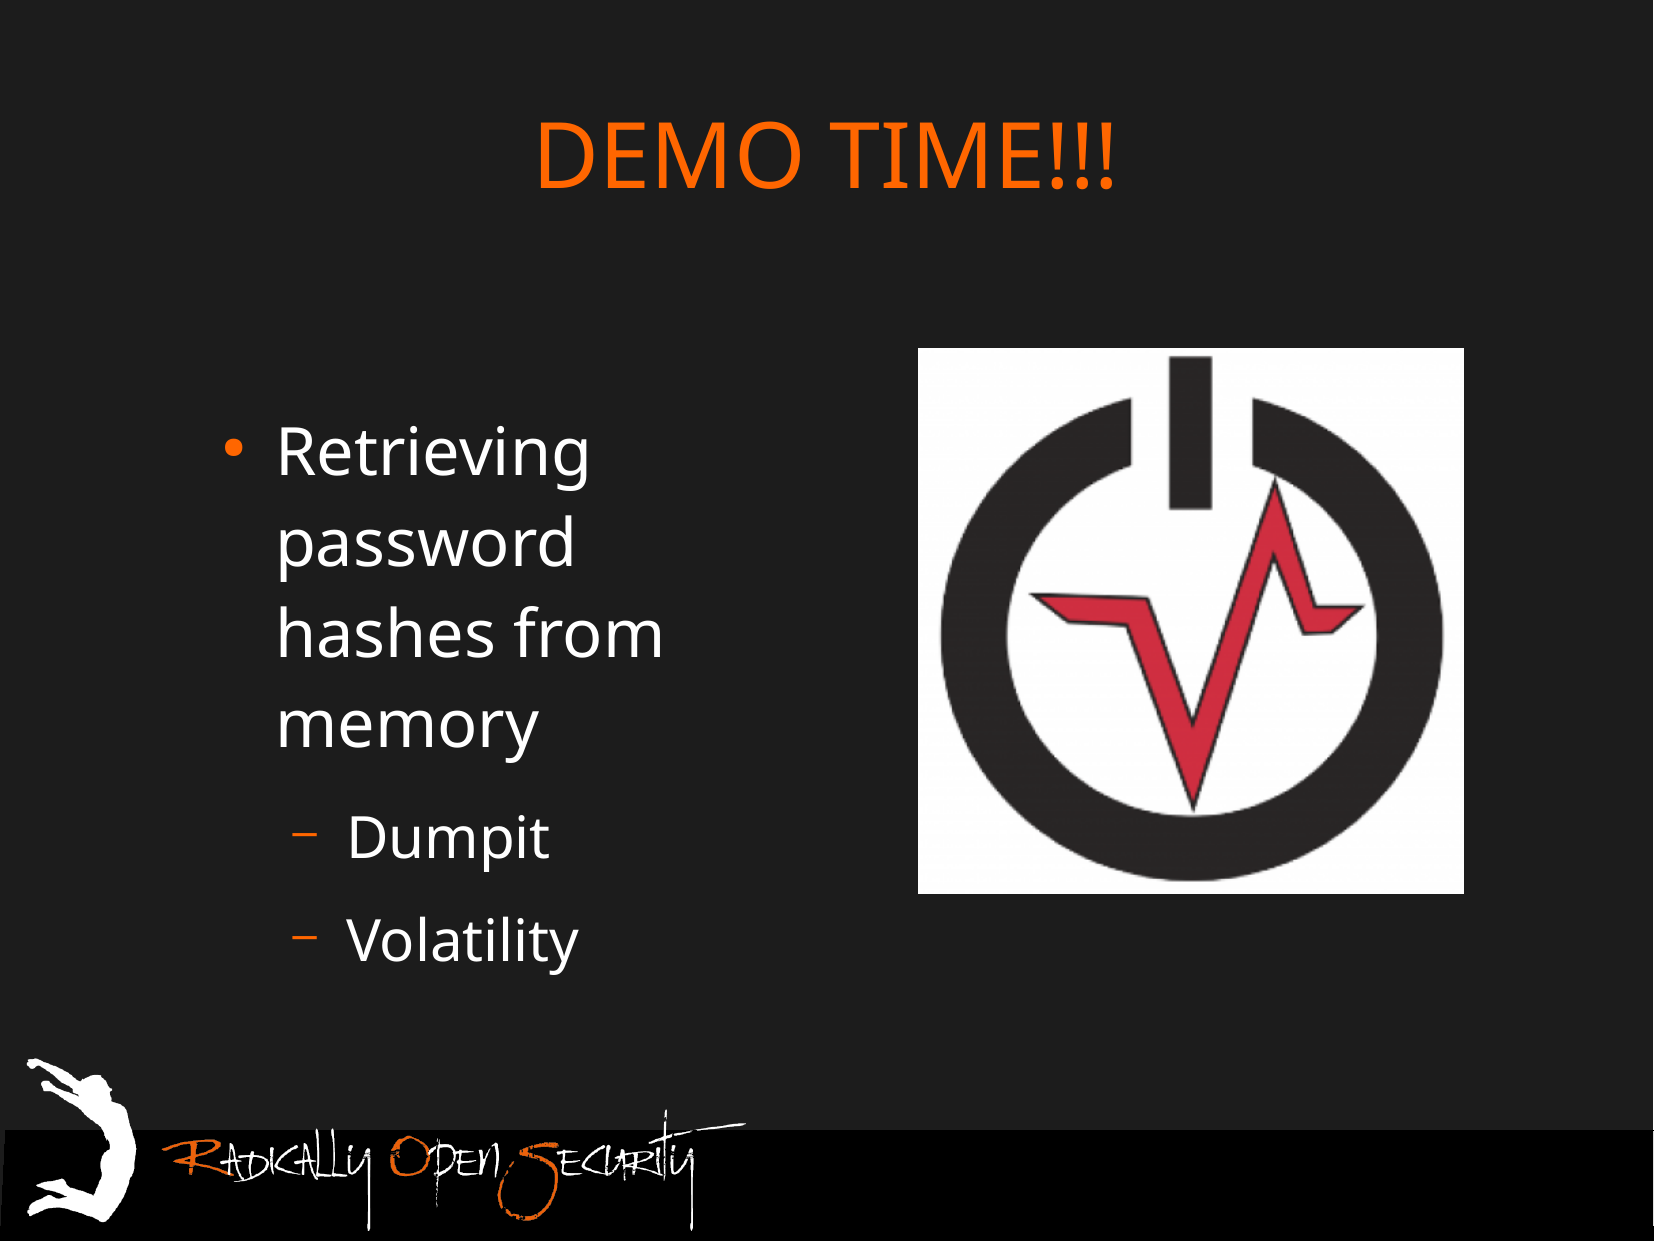

# DEMO TIME!!!
Retrieving password hashes from memory
Dumpit
Volatility